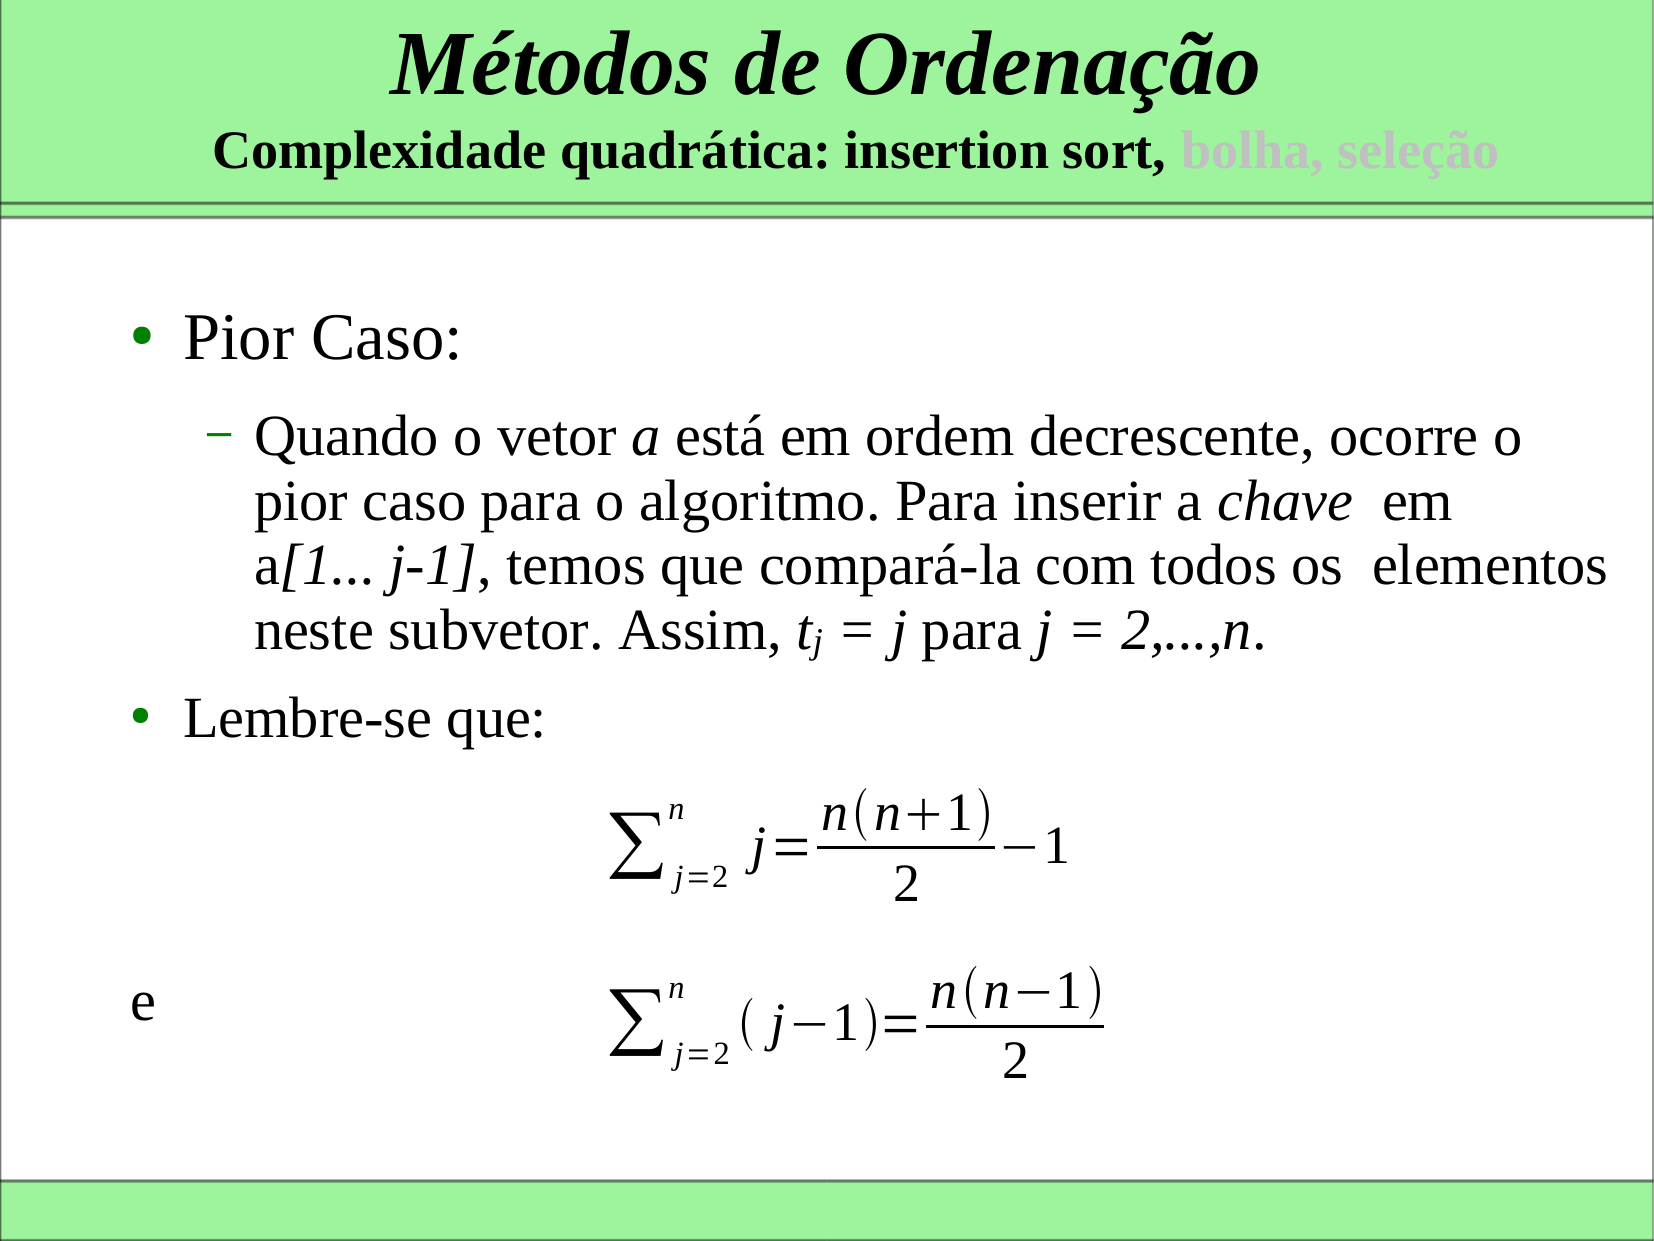

# Métodos de Ordenação
Complexidade quadrática: insertion sort, bolha, seleção
Pior Caso:
Quando o vetor a está em ordem decrescente, ocorre o pior caso para o algoritmo. Para inserir a chave em
a[1... j-1], temos que compará-la com todos os elementos neste subvetor. Assim, tj = j para j = 2,...,n.
Lembre-se que:
e